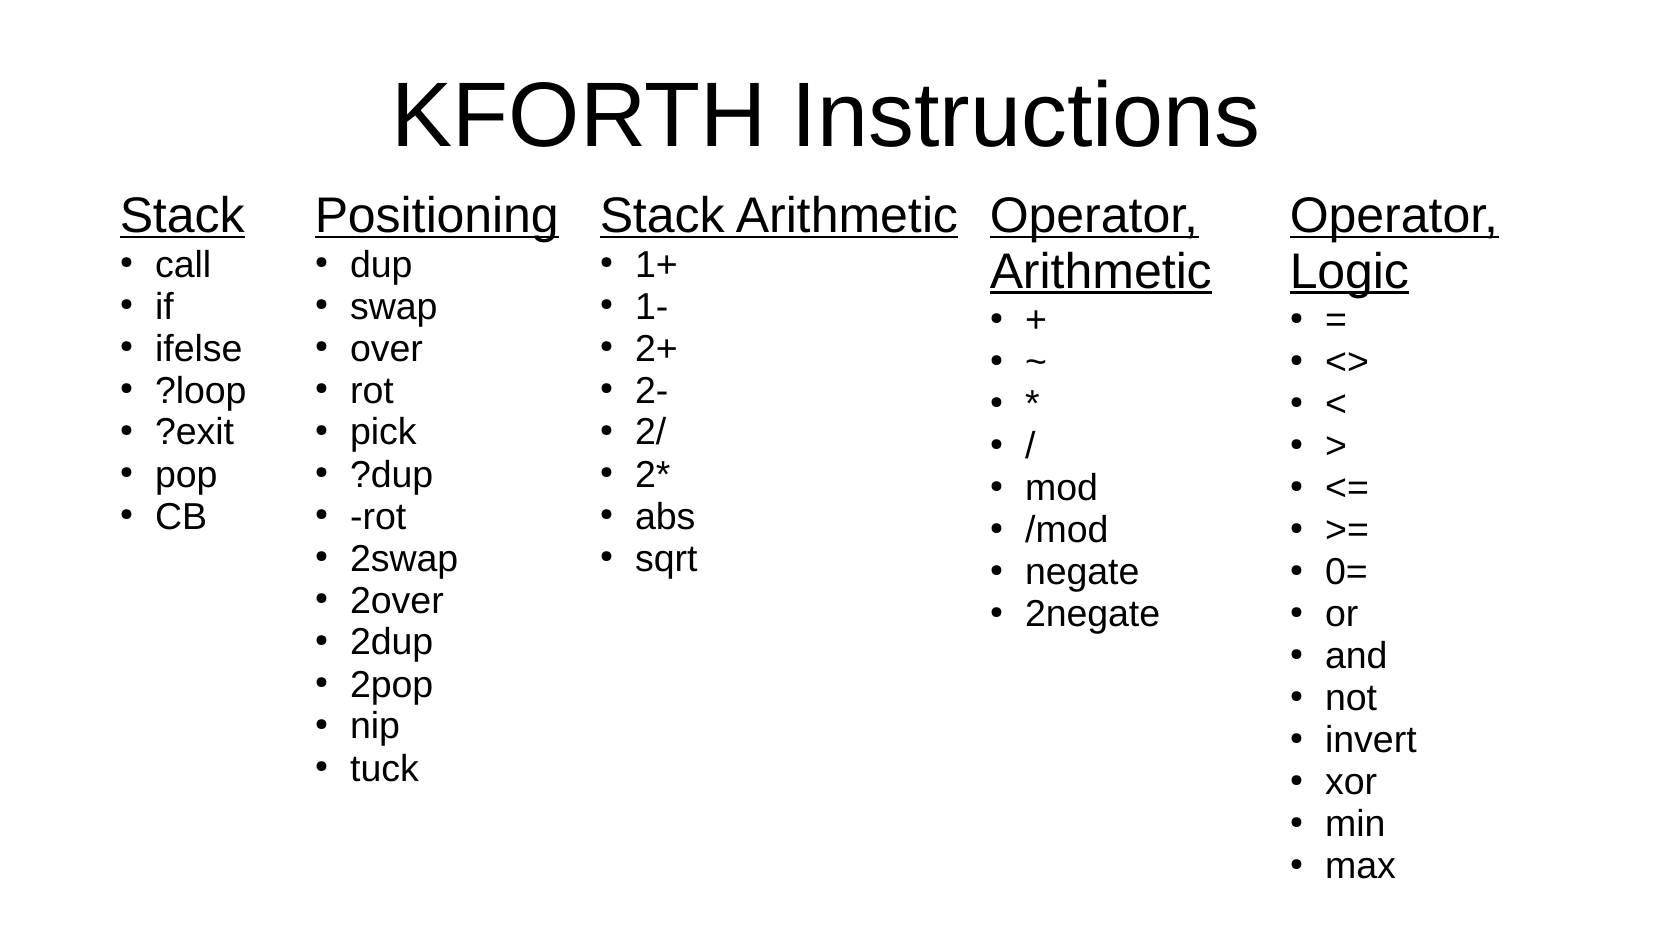

# KFORTH Instructions
Stack
call
if
ifelse
?loop
?exit
pop
CB
Positioning
dup
swap
over
rot
pick
?dup
-rot
2swap
2over
2dup
2pop
nip
tuck
Stack Arithmetic
1+
1-
2+
2-
2/
2*
abs
sqrt
Operator, Arithmetic
+
~
*
/
mod
/mod
negate
2negate
Operator, Logic
=
<>
<
>
<=
>=
0=
or
and
not
invert
xor
min
max